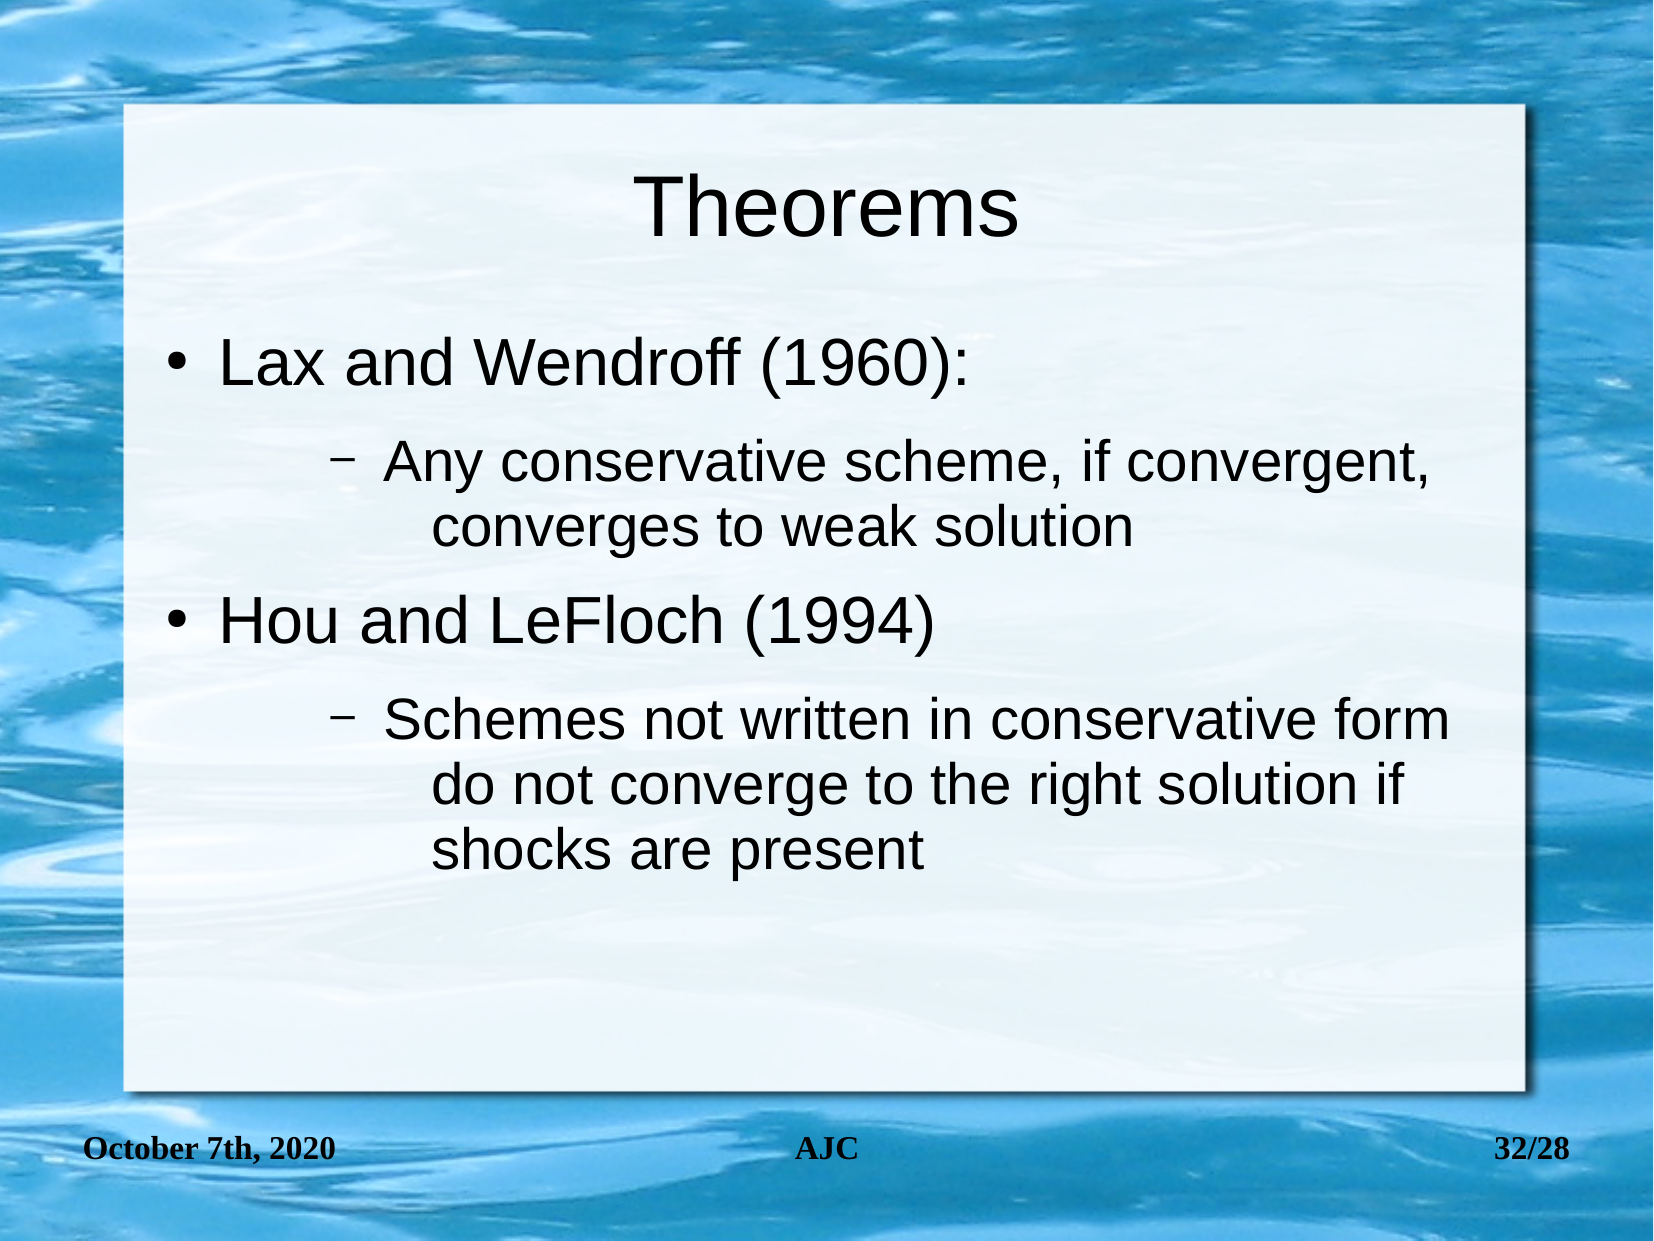

# Theorems
Lax and Wendroff (1960):
Any conservative scheme, if convergent, converges to weak solution
Hou and LeFloch (1994)
Schemes not written in conservative form do not converge to the right solution if shocks are present
October 7th, 2020
AJC
32